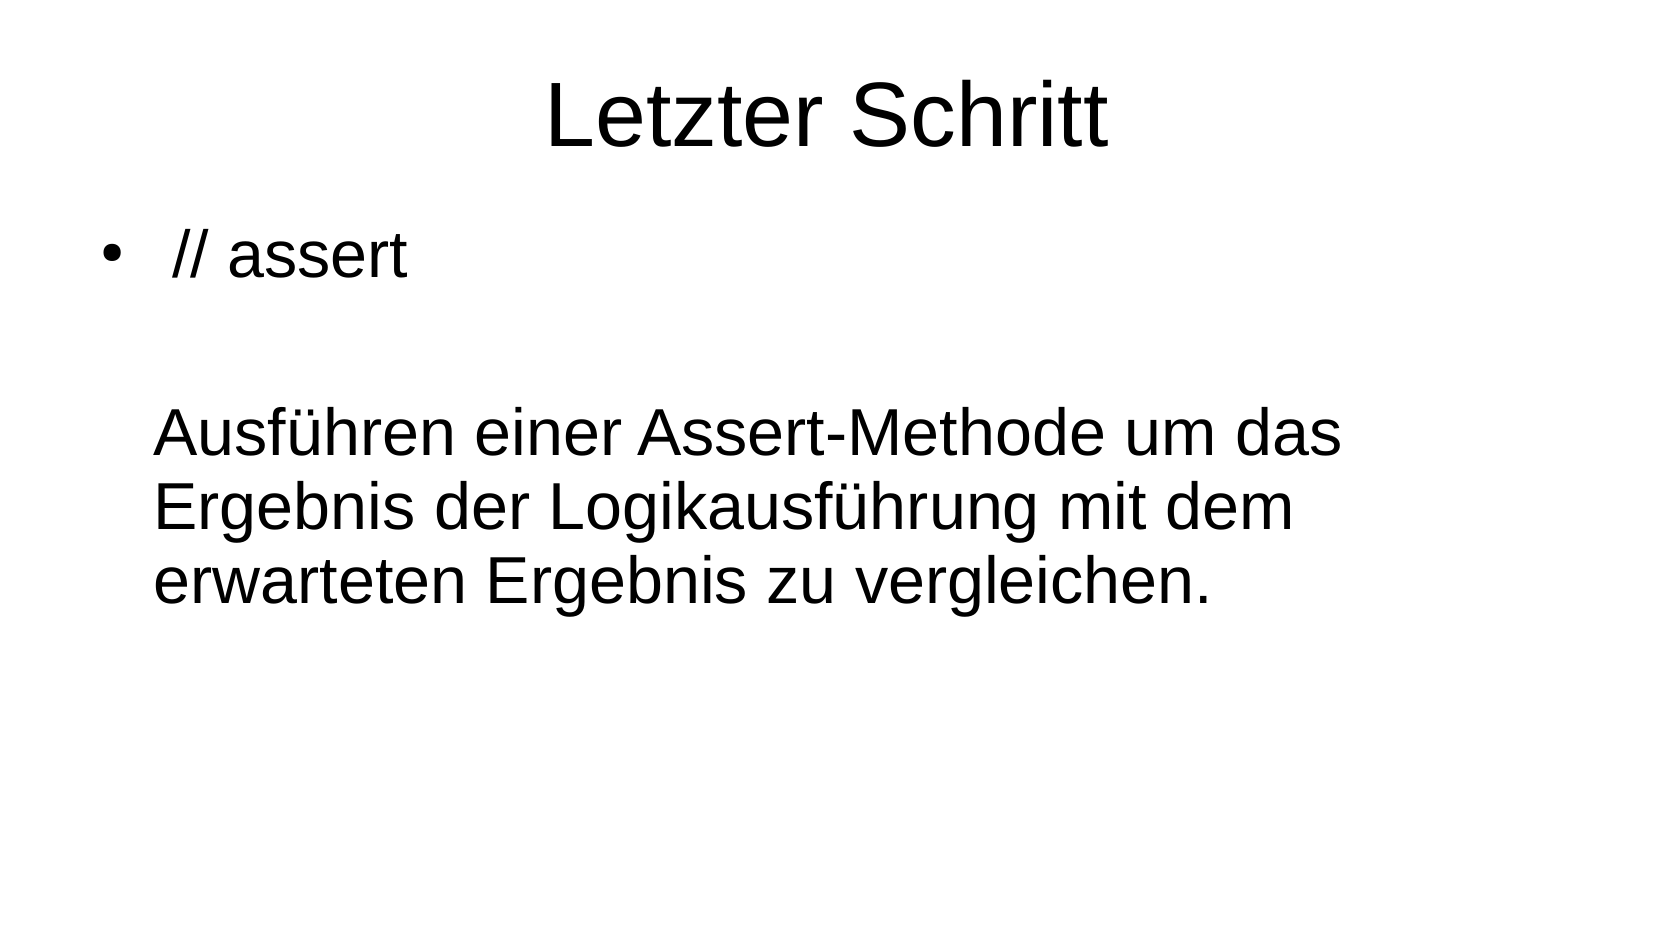

# Letzter Schritt
 // assert
Ausführen einer Assert-Methode um das Ergebnis der Logikausführung mit dem erwarteten Ergebnis zu vergleichen.